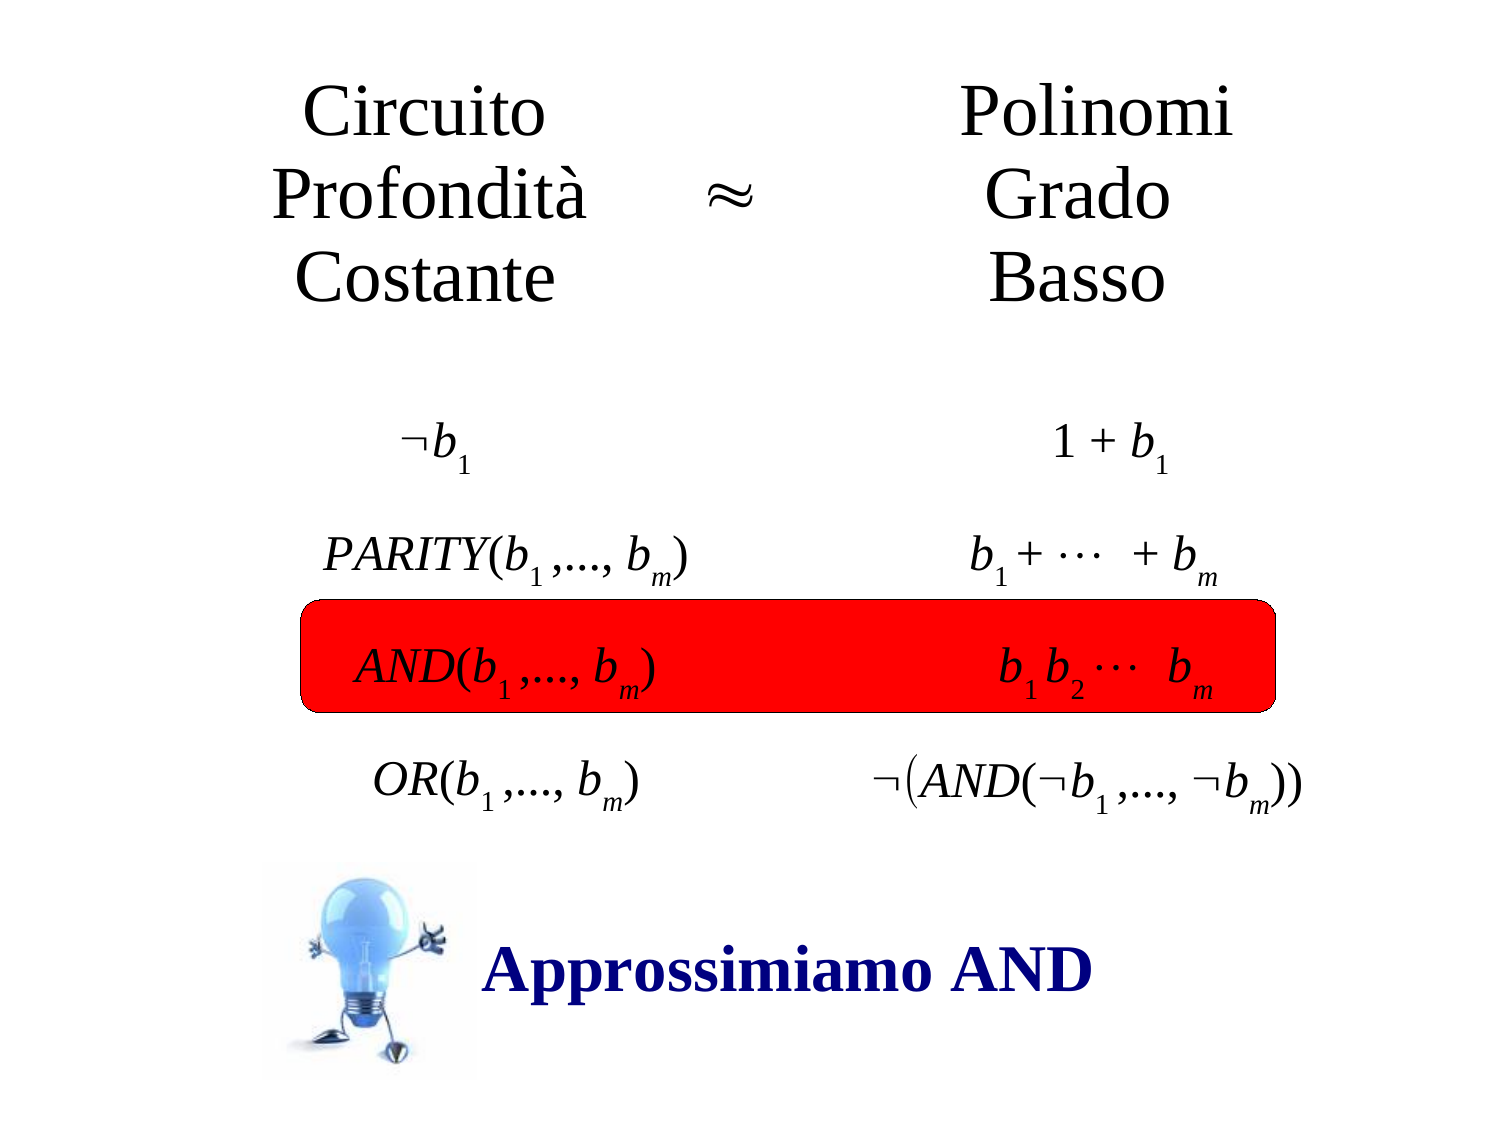

# Circuito Polinomi Profondità ≈ Grado Costante Basso
¬b1
1 + b1
PARITY(b1 ,..., bm)
 b1 + ⋯ + bm
AND(b1 ,..., bm)
b1 b2 ⋯ bm
OR(b1 ,..., bm)
¬(AND(¬b1 ,..., ¬bm))
Approssimiamo AND